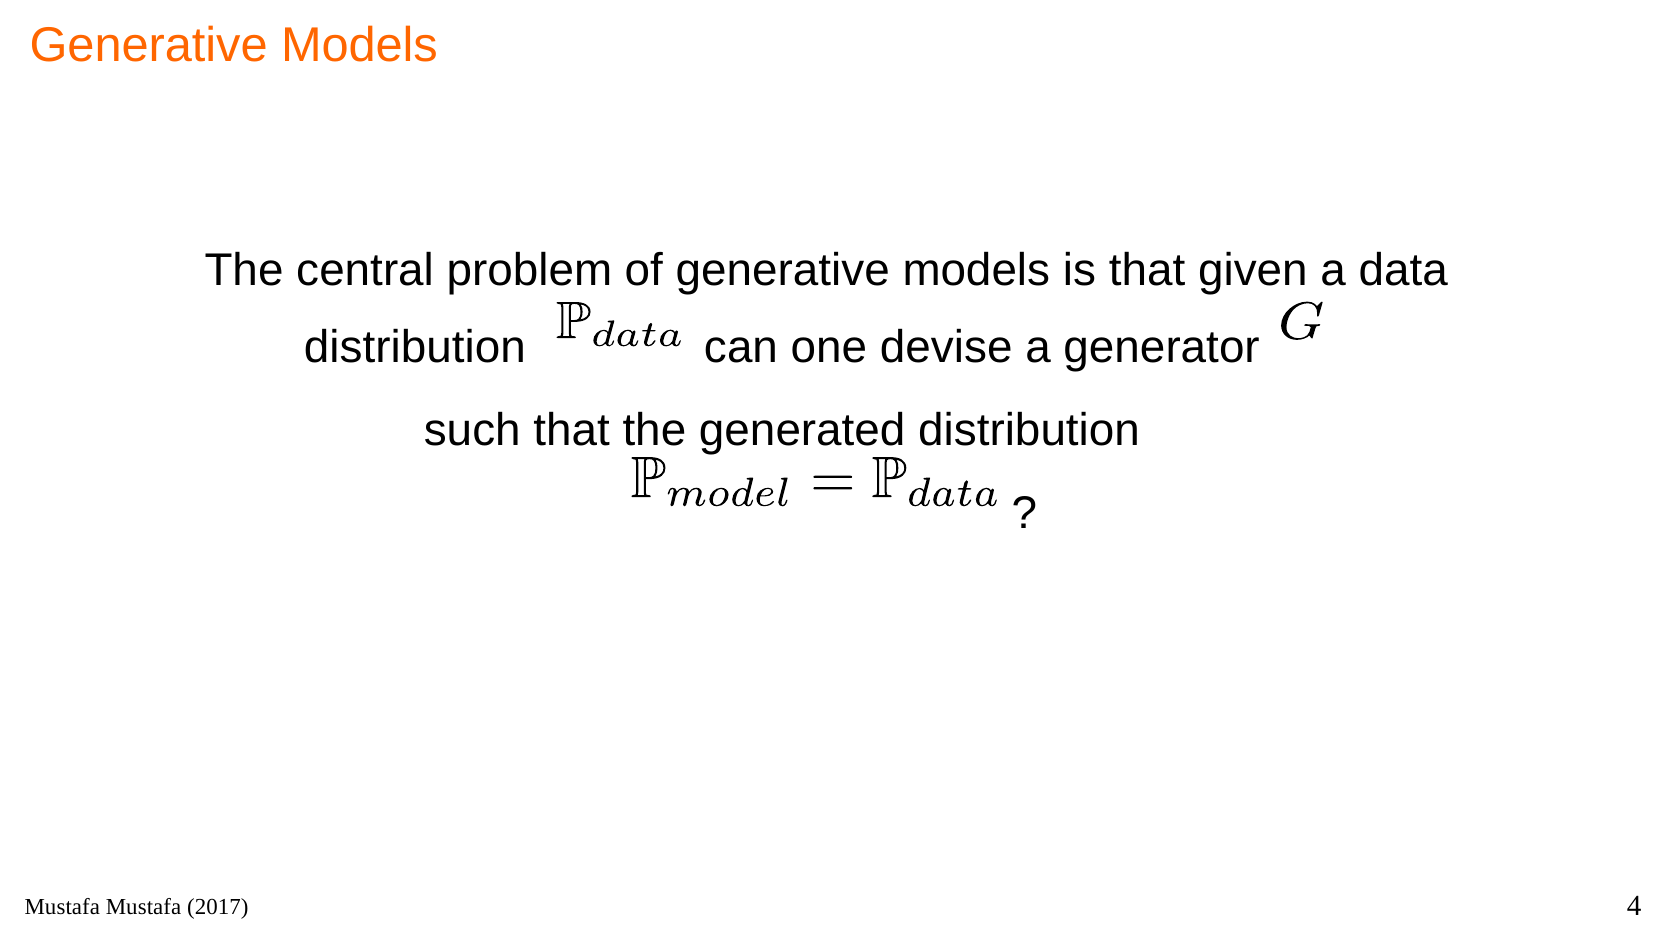

# Generative Models
The central problem of generative models is that given a data distribution can one devise a generator
such that the generated distribution
 ?
4
Mustafa Mustafa (2017)